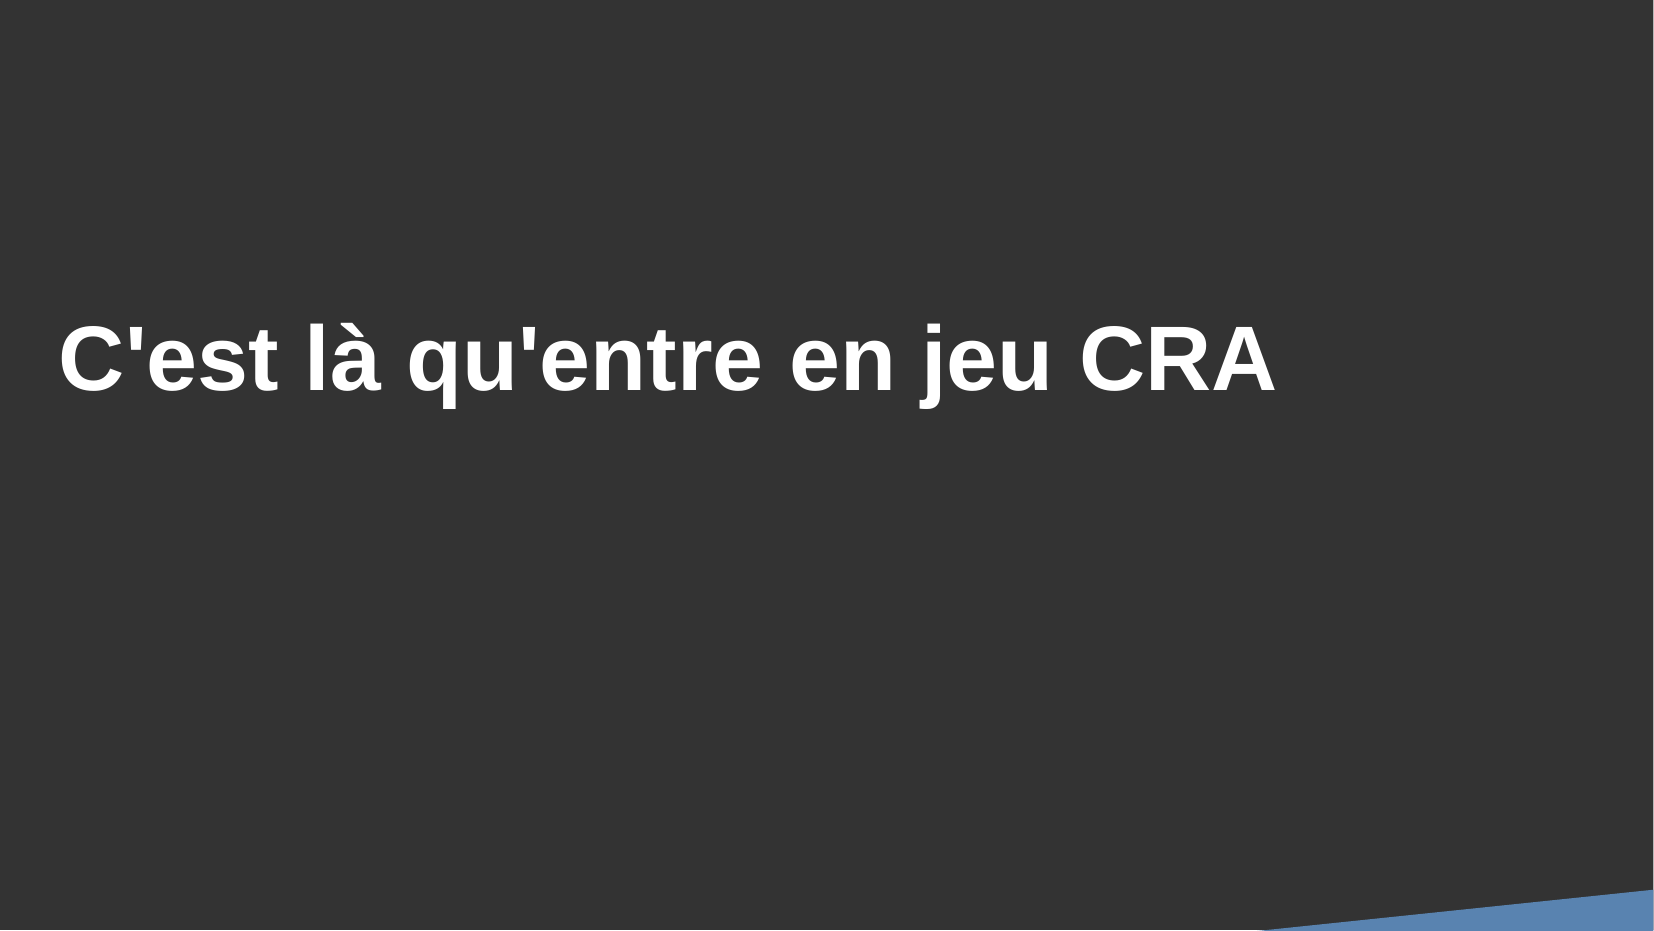

# C'est là qu'entre en jeu CRA